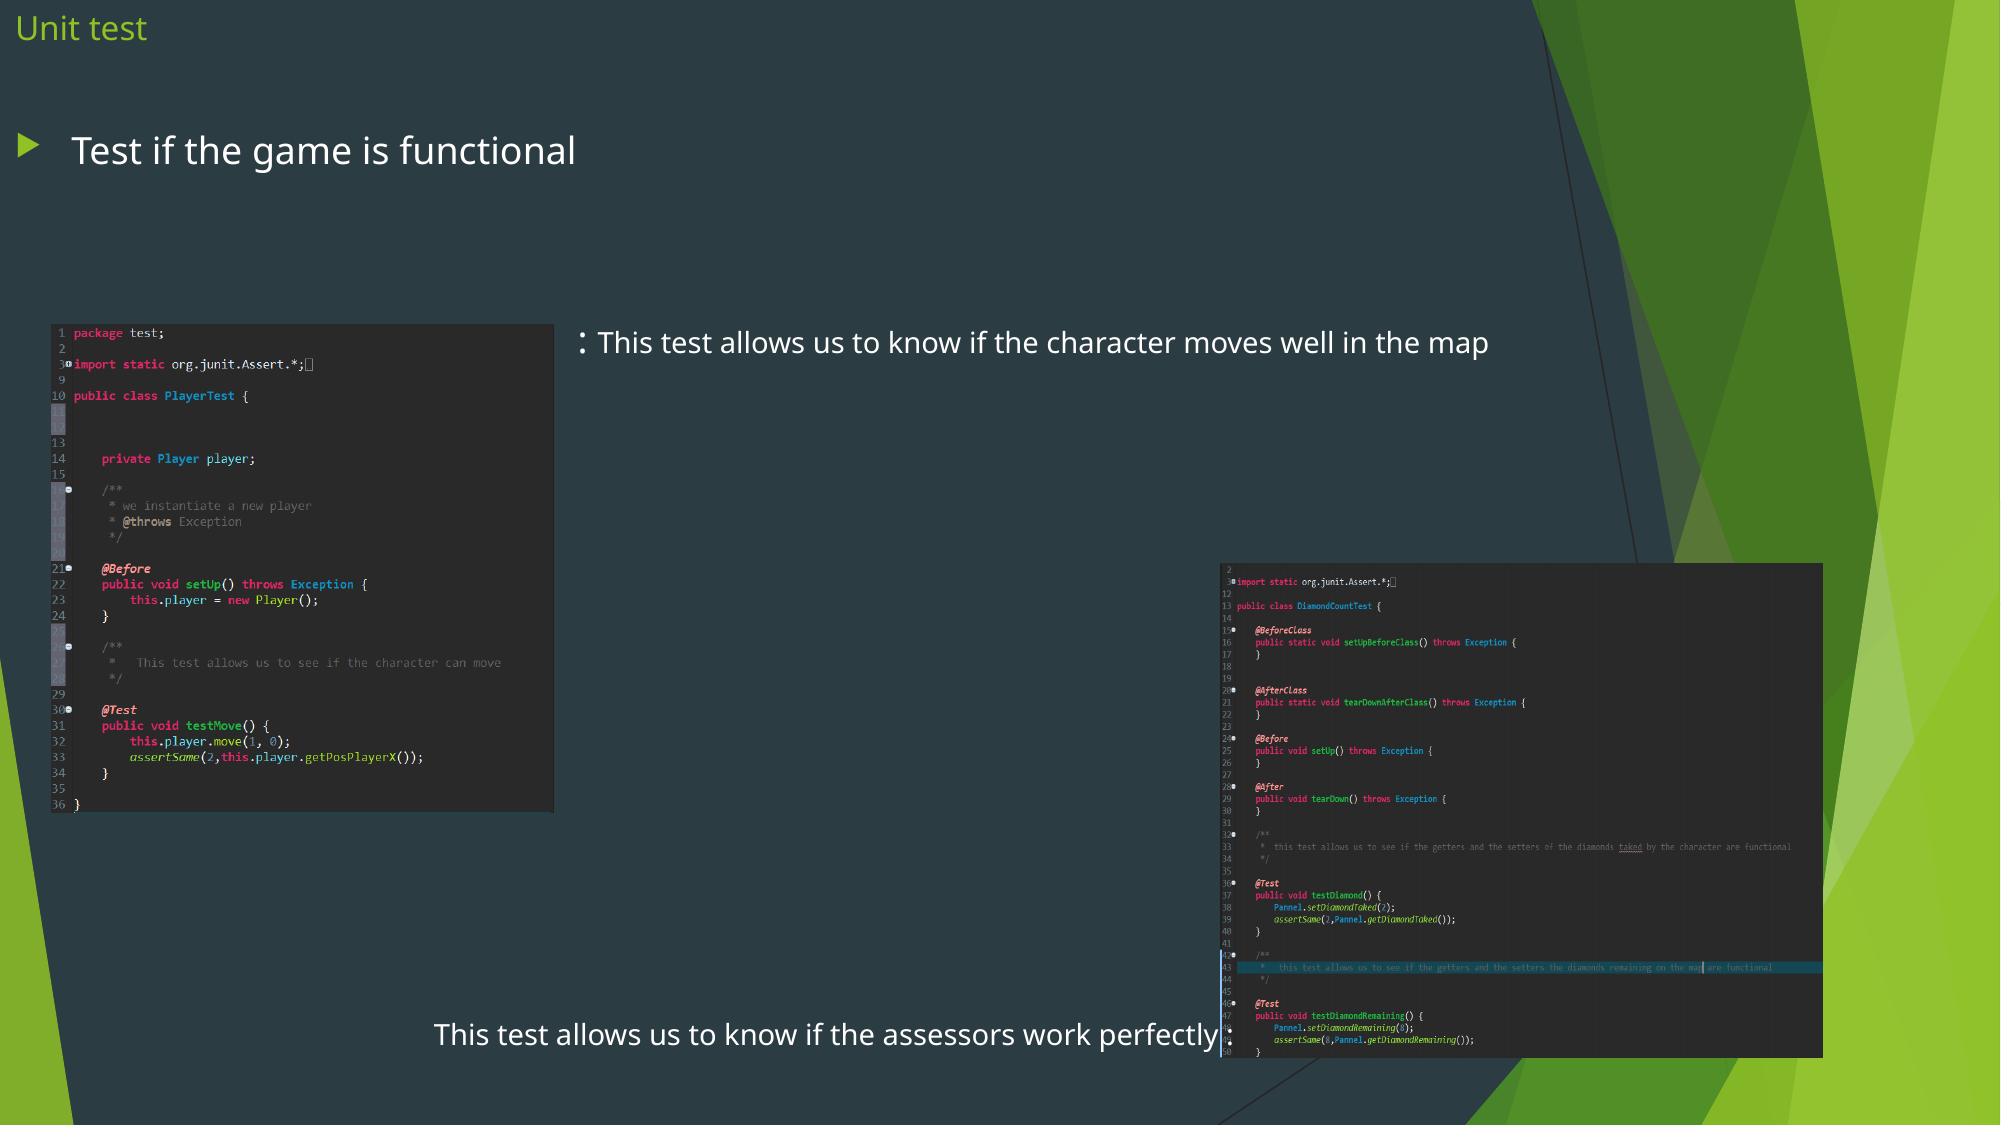

Unit test
# Test if the game is functional
 : This test allows us to know if the character moves well in the map
This test allows us to know if the assessors work perfectly :